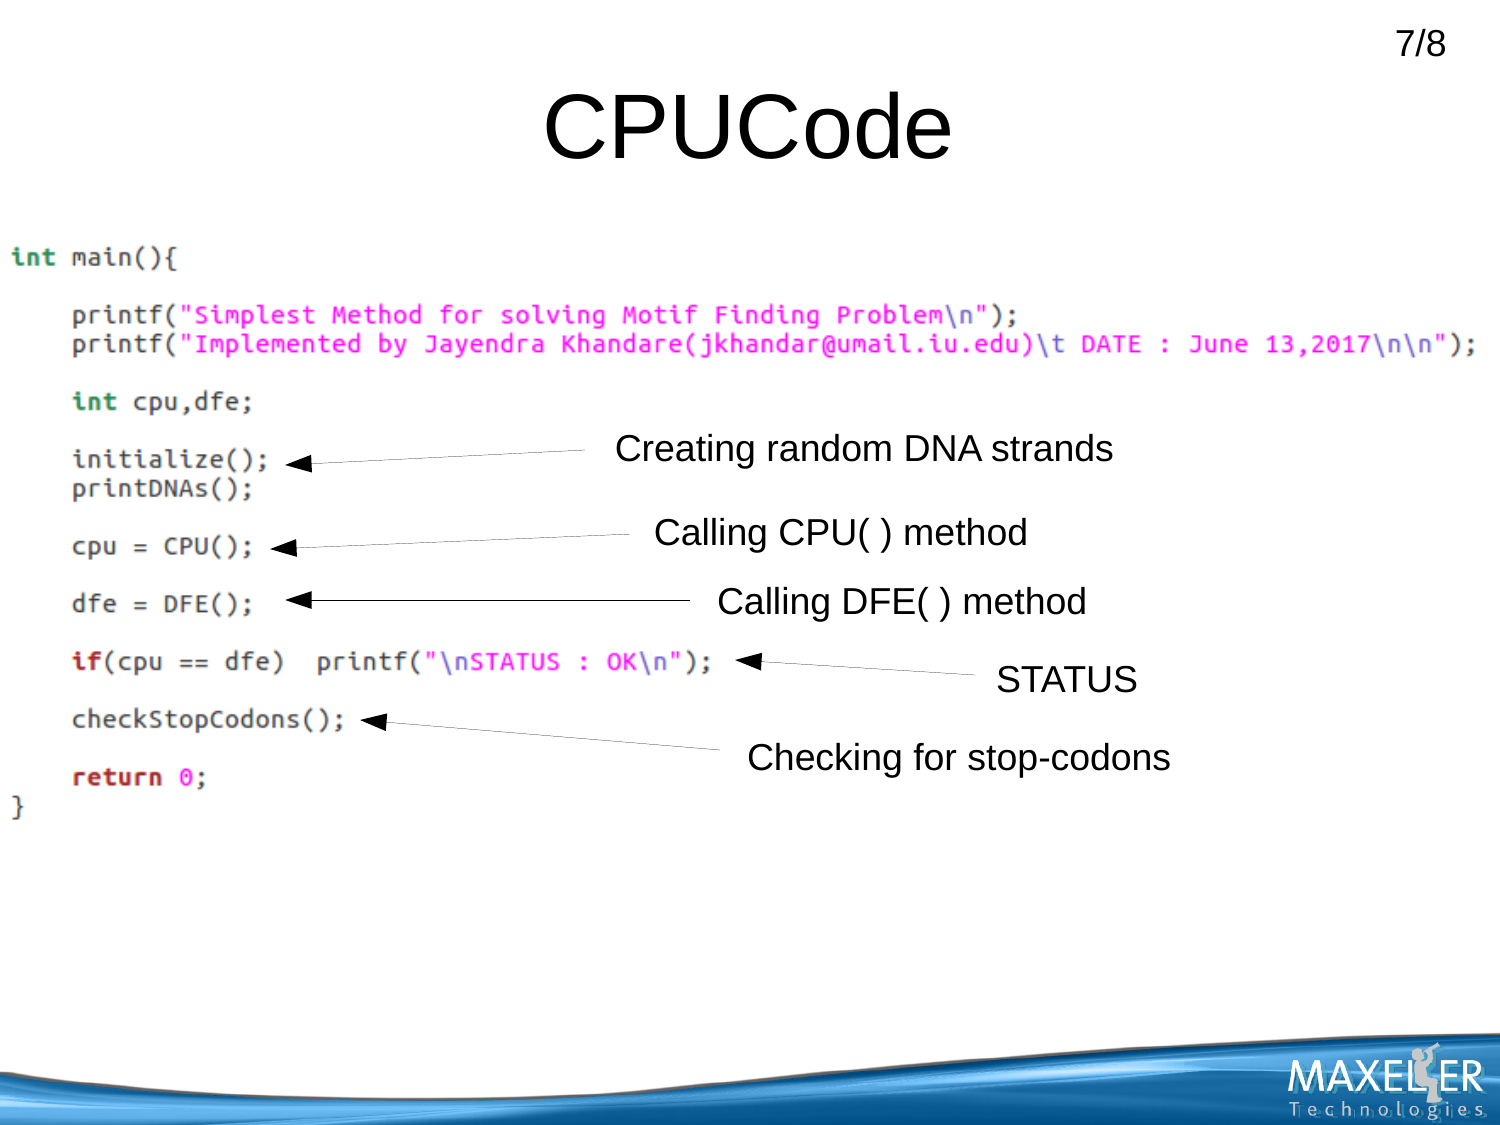

7/8
# CPUCode
Creating random DNA strands
Calling CPU( ) method
Calling DFE( ) method
STATUS
Checking for stop-codons